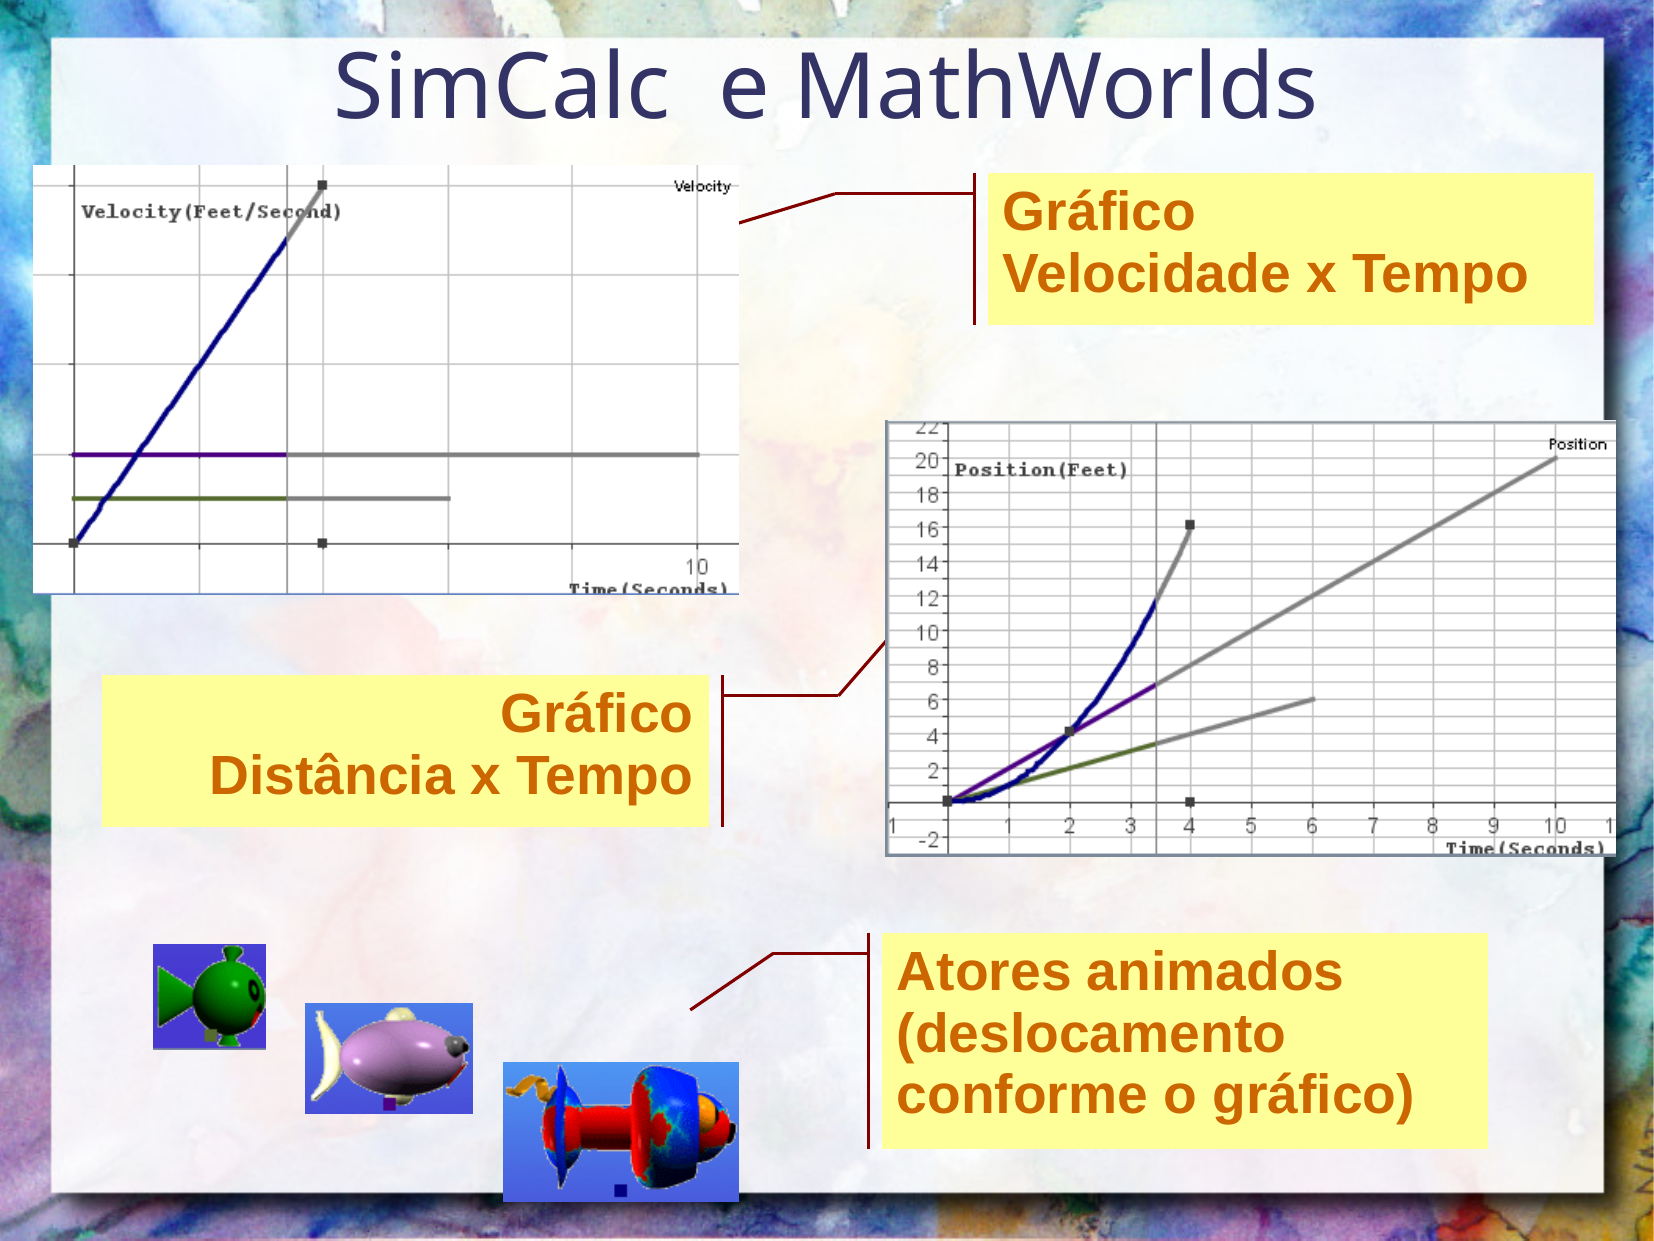

# SimCalc e MathWorlds
Gráfico
Velocidade x Tempo
Gráfico
Distância x Tempo
Atores animados
(deslocamento conforme o gráfico)